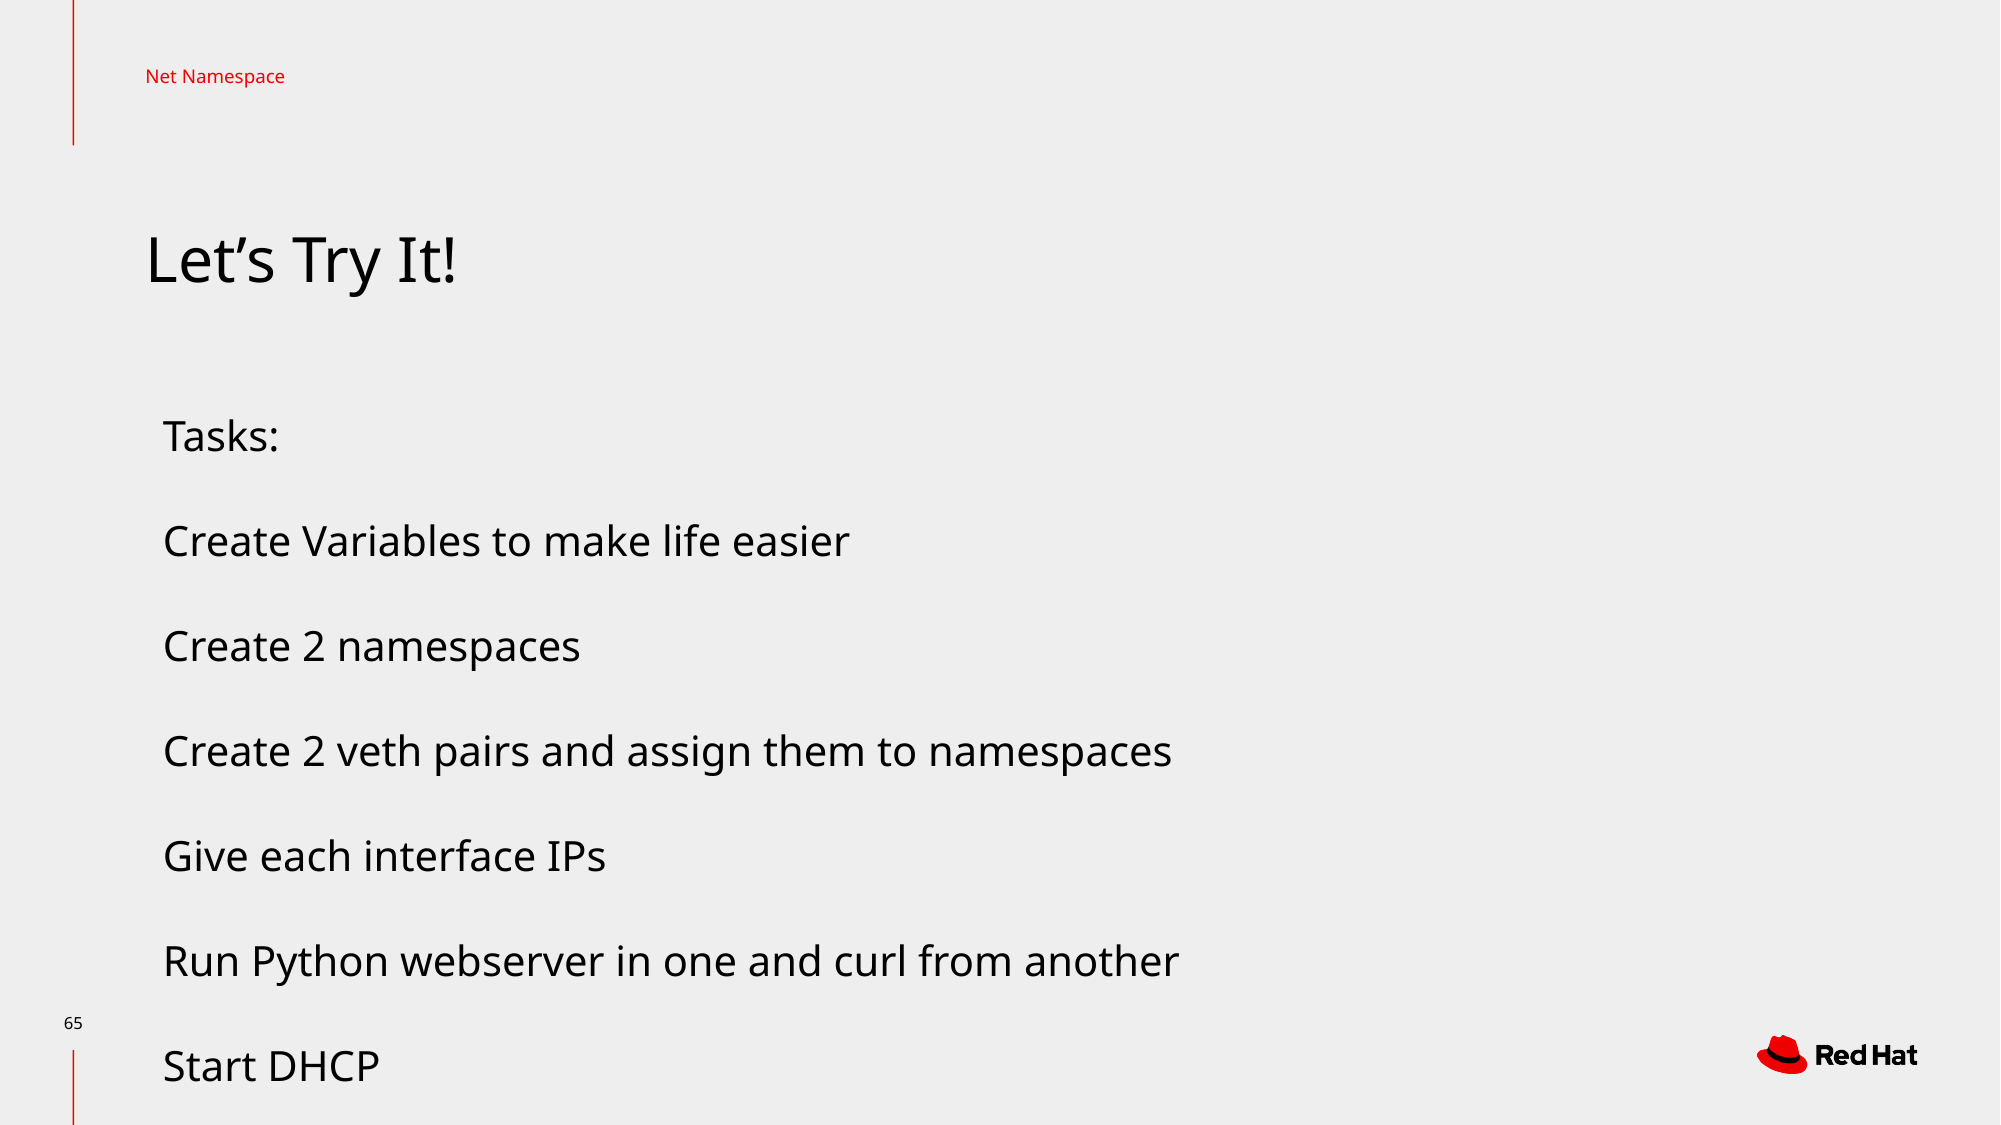

# Net Namespace
Let’s Try It!
Tasks:
Create Variables to make life easier
Create 2 namespaces
Create 2 veth pairs and assign them to namespaces
Give each interface IPs
Run Python webserver in one and curl from another
Start DHCP